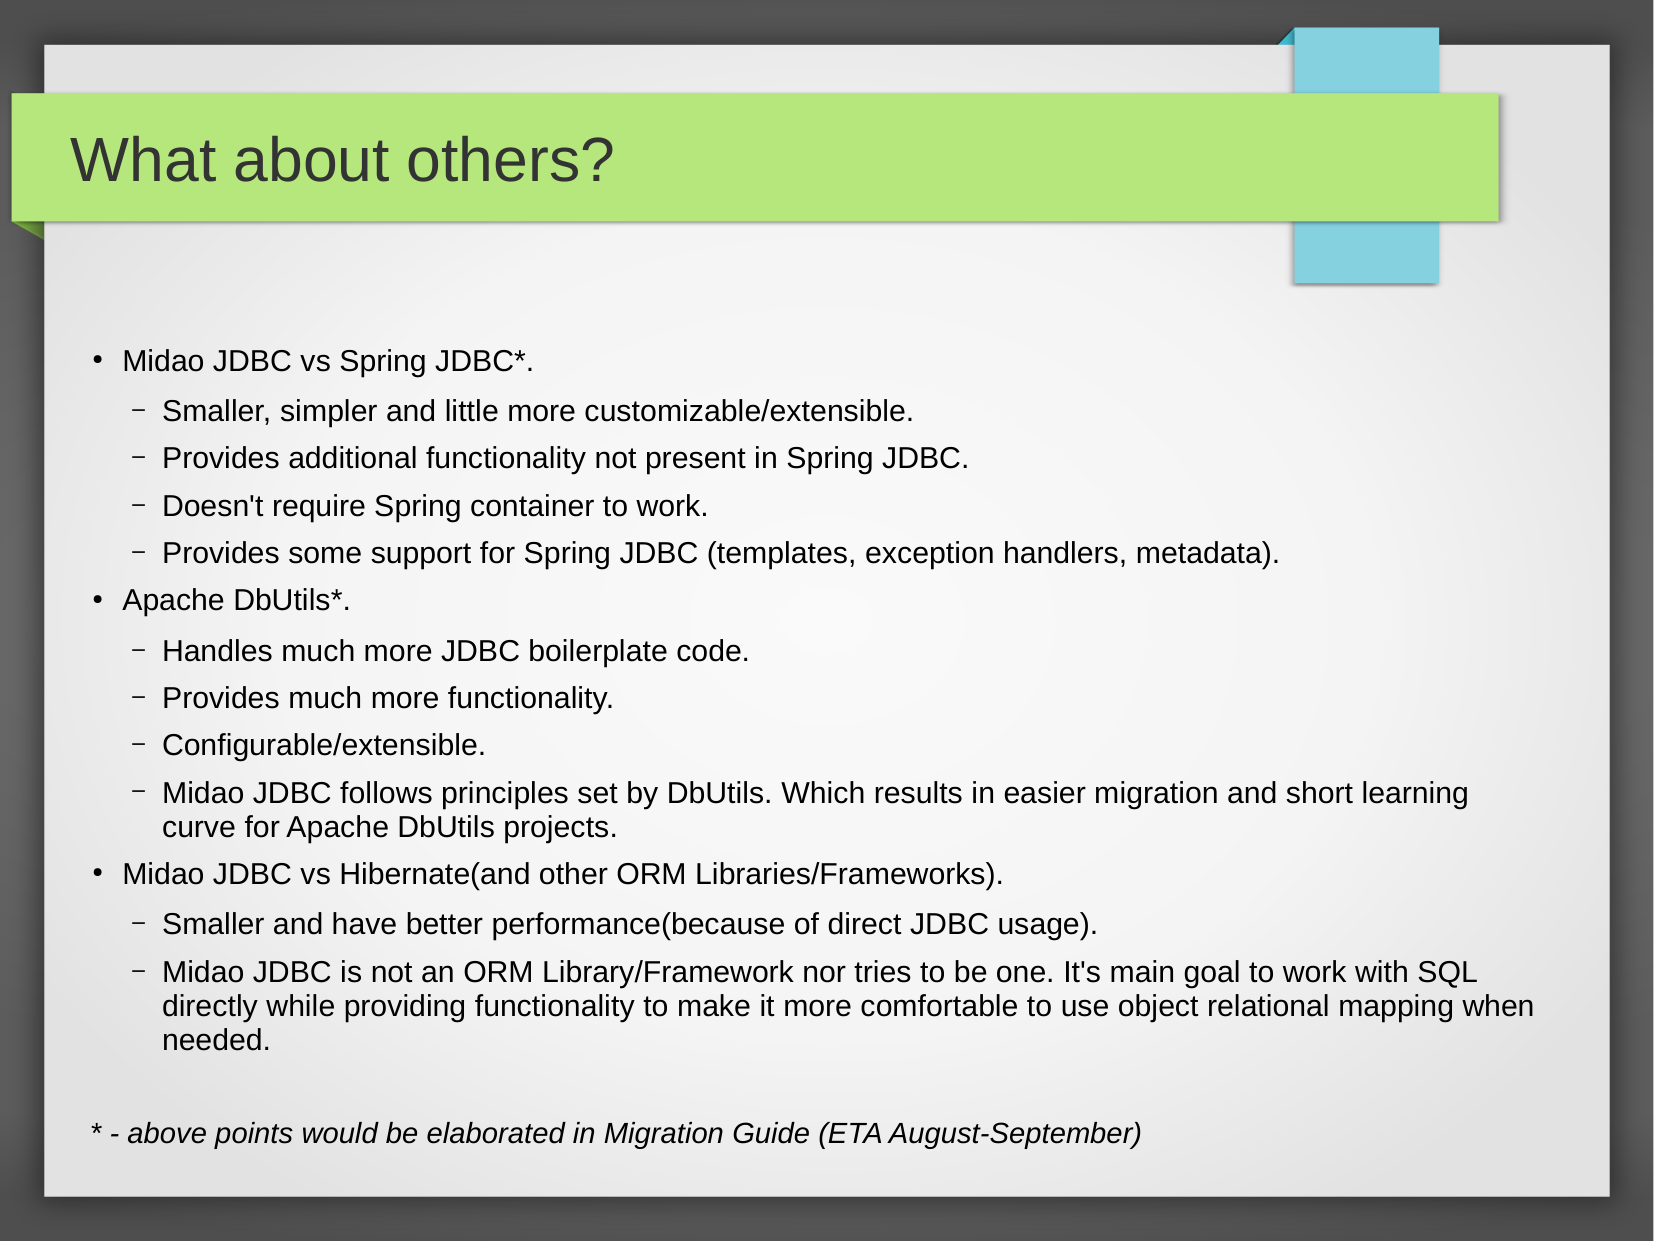

# What about others?
Midao JDBC vs Spring JDBC*.
Smaller, simpler and little more customizable/extensible.
Provides additional functionality not present in Spring JDBC.
Doesn't require Spring container to work.
Provides some support for Spring JDBC (templates, exception handlers, metadata).
Apache DbUtils*.
Handles much more JDBC boilerplate code.
Provides much more functionality.
Configurable/extensible.
Midao JDBC follows principles set by DbUtils. Which results in easier migration and short learning curve for Apache DbUtils projects.
Midao JDBC vs Hibernate(and other ORM Libraries/Frameworks).
Smaller and have better performance(because of direct JDBC usage).
Midao JDBC is not an ORM Library/Framework nor tries to be one. It's main goal to work with SQL directly while providing functionality to make it more comfortable to use object relational mapping when needed.
* - above points would be elaborated in Migration Guide (ETA August-September)